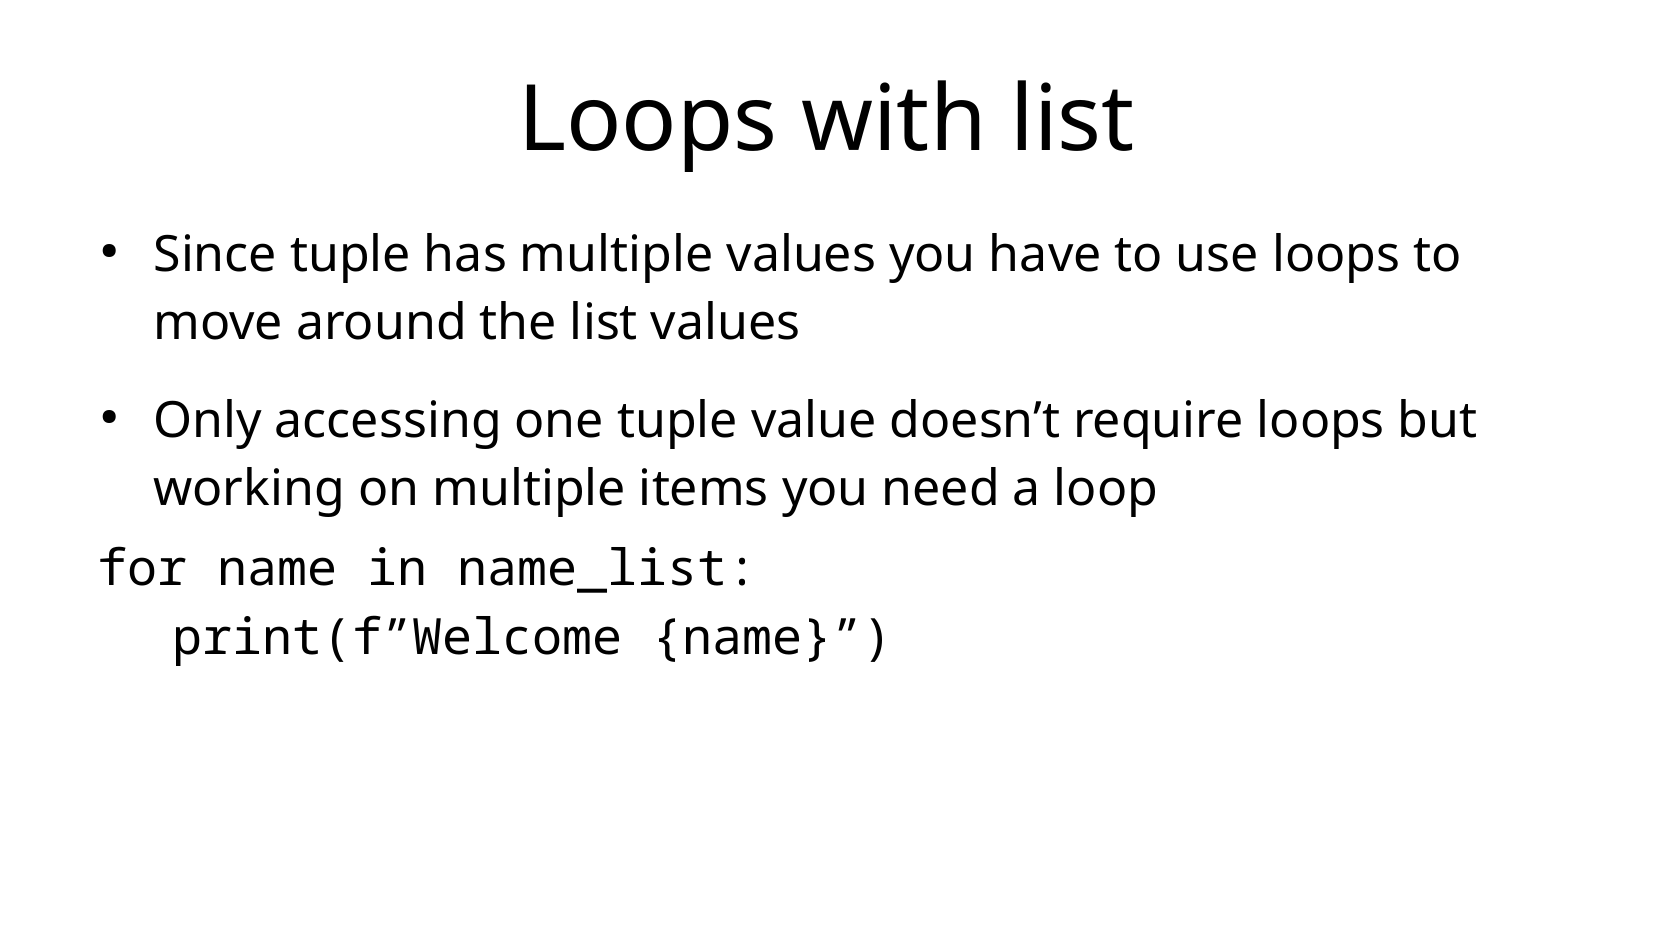

# Loops with list
Since tuple has multiple values you have to use loops to move around the list values
Only accessing one tuple value doesn’t require loops but working on multiple items you need a loop
for name in name_list:
	print(f”Welcome {name}”)